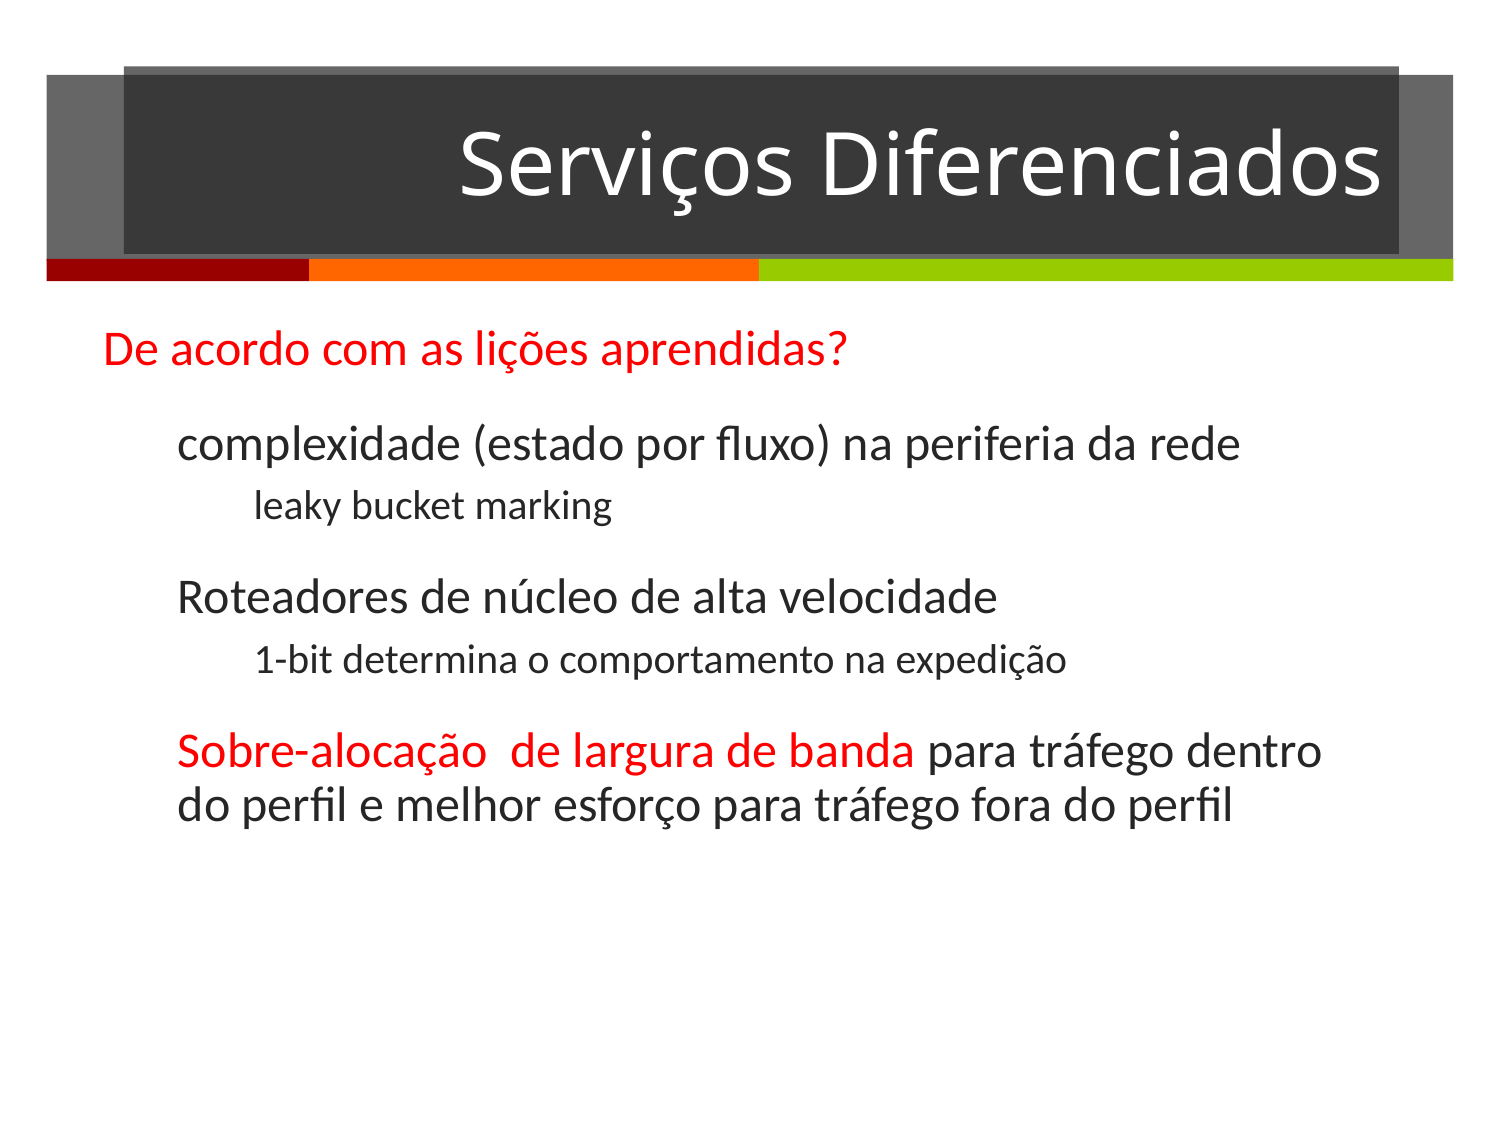

# Serviços Diferenciados
De acordo com as lições aprendidas?
complexidade (estado por fluxo) na periferia da rede
leaky bucket marking
Roteadores de núcleo de alta velocidade
1-bit determina o comportamento na expedição
Sobre-alocação de largura de banda para tráfego dentro do perfil e melhor esforço para tráfego fora do perfil